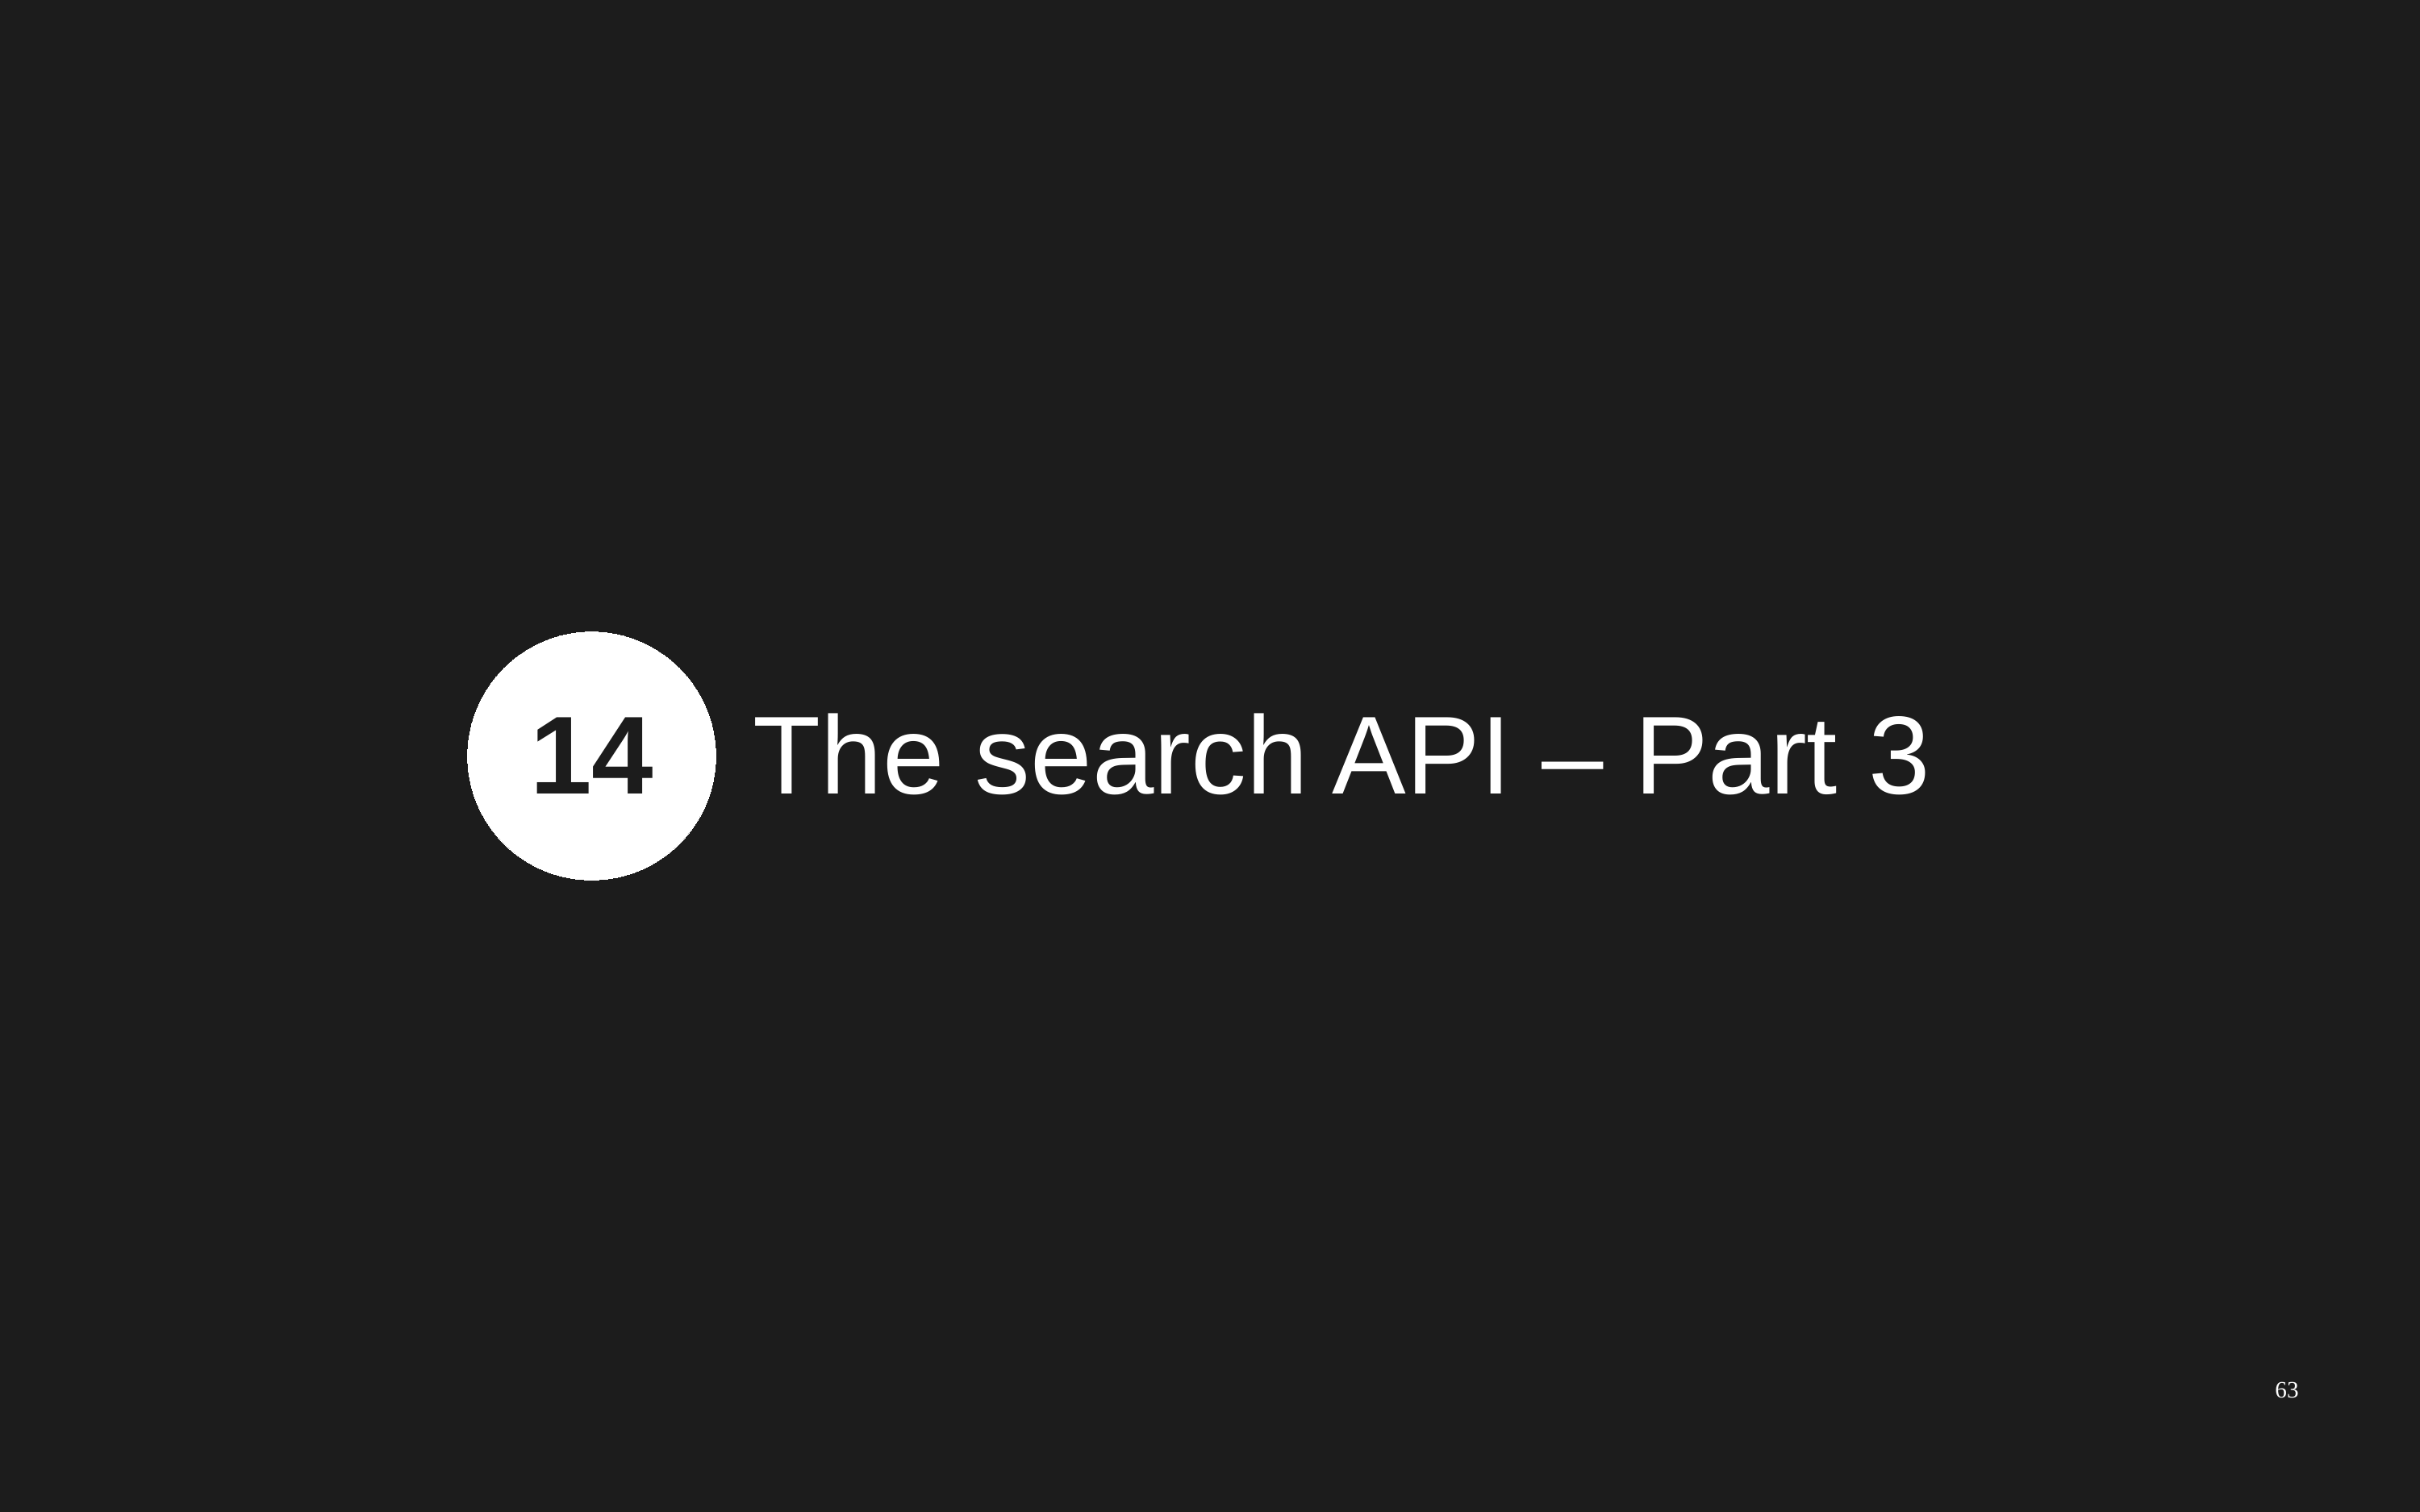

14
The search API – Part 3
63